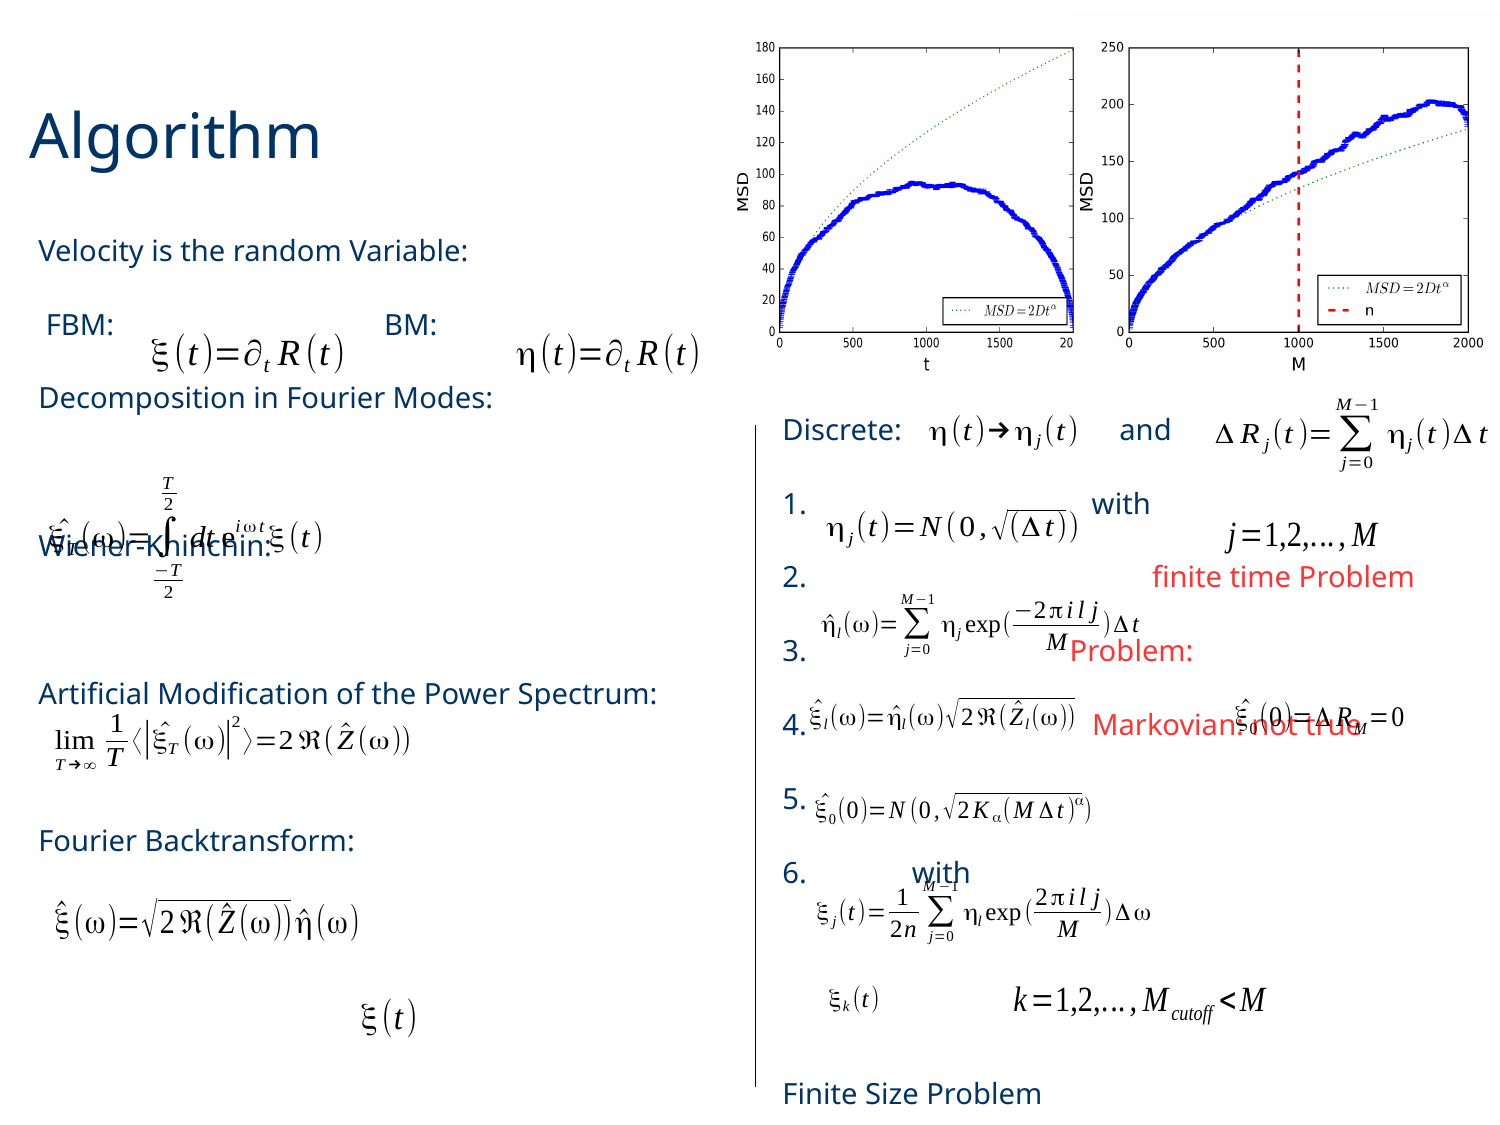

# Algorithm
Velocity is the random Variable:
 FBM: BM:
Decomposition in Fourier Modes:
Wiener-Khinchin:
Artificial Modification of the Power Spectrum:
Fourier Backtransform:
Discrete: and
1. with
2. finite time Problem
3. Problem:
4. Markovian: not true
5.
6. with
Finite Size Problem